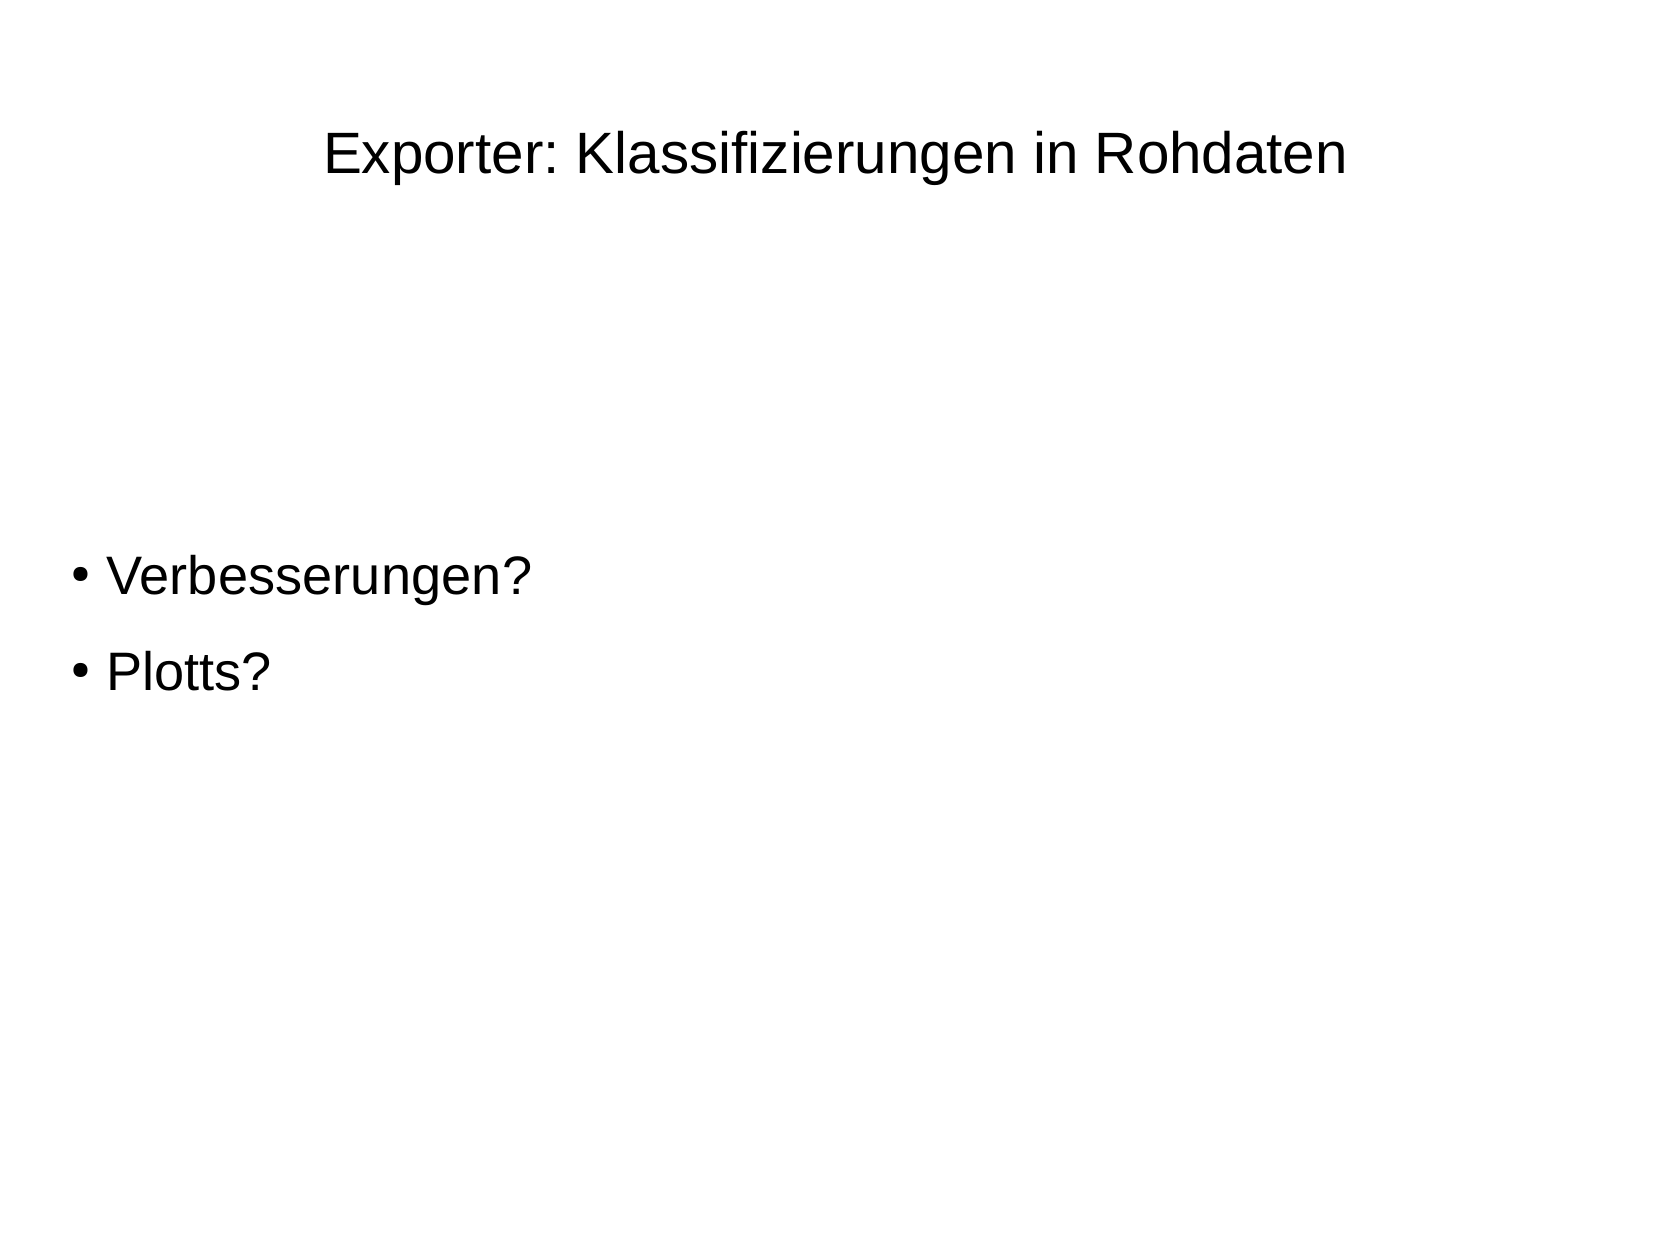

# Exporter: Klassifizierungen in Rohdaten
Verbesserungen?
Plotts?